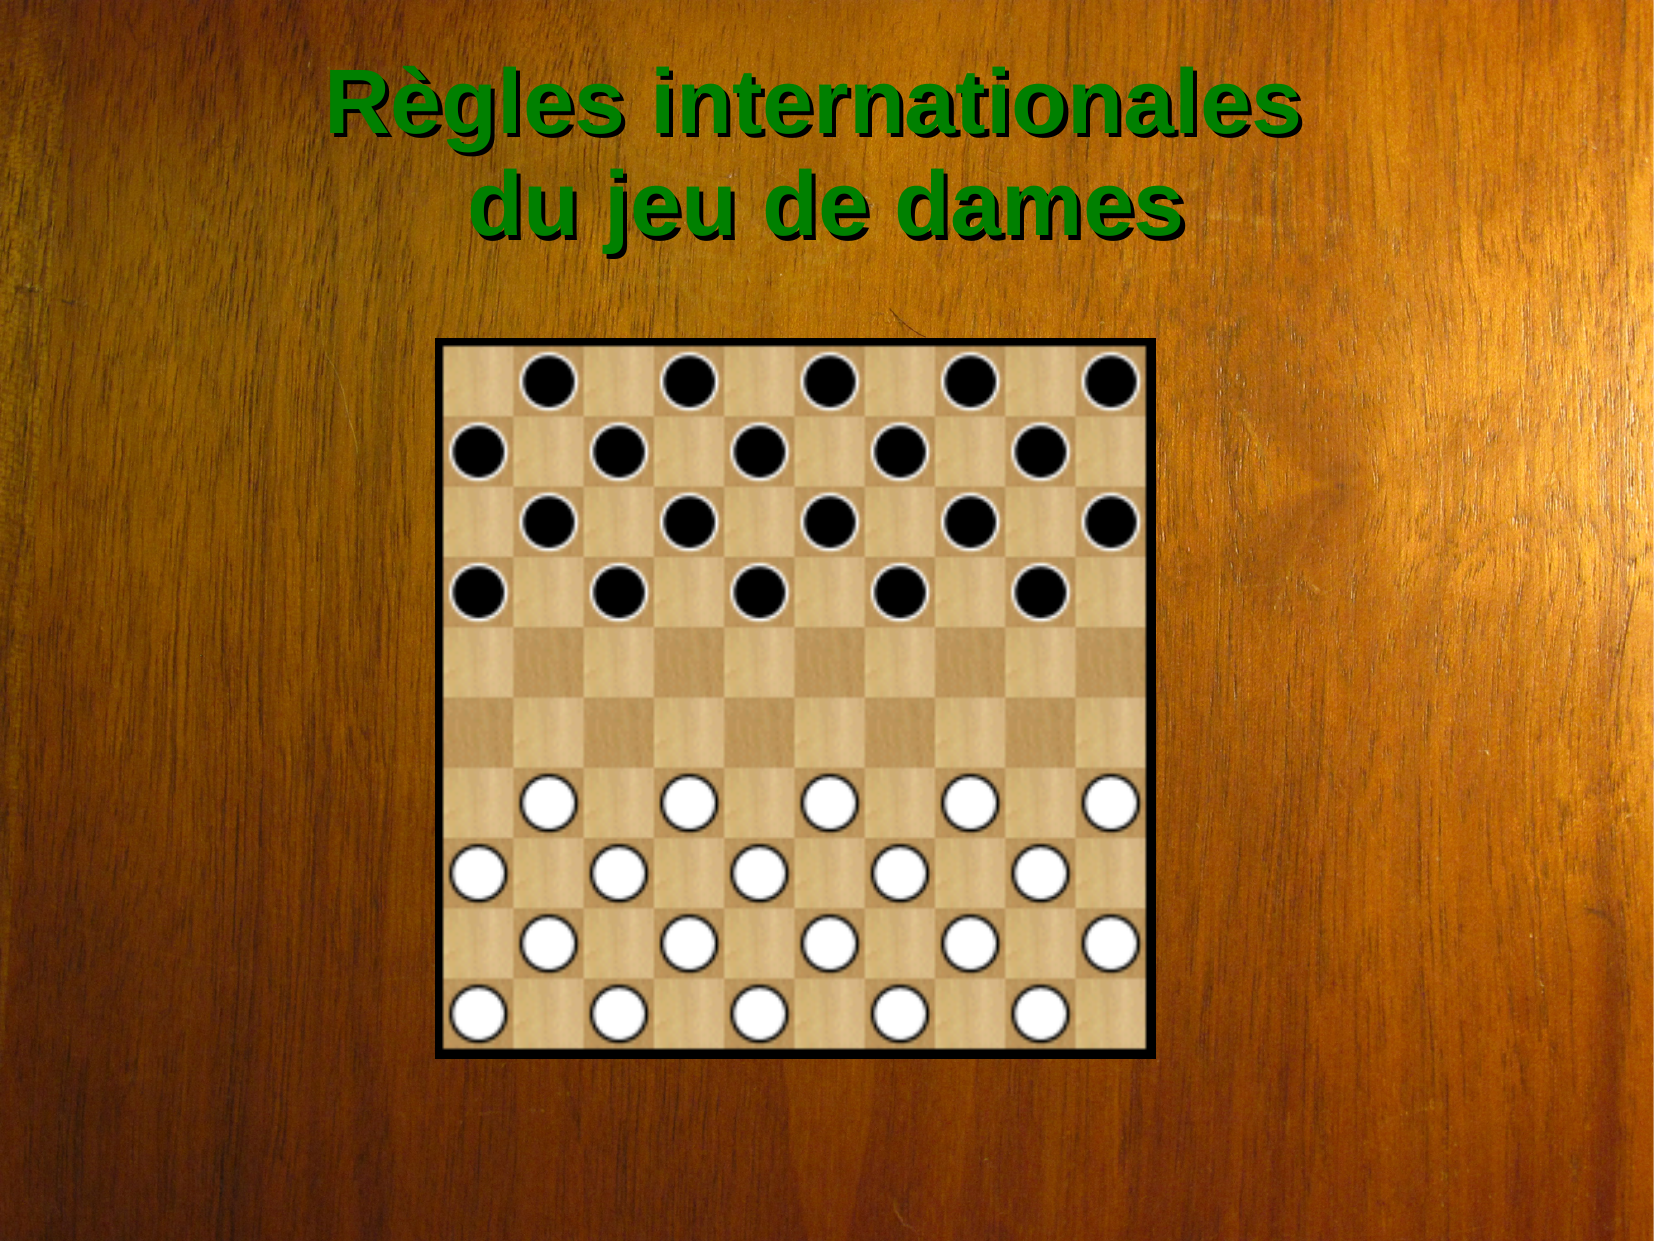

# Règles internationales du jeu de dames